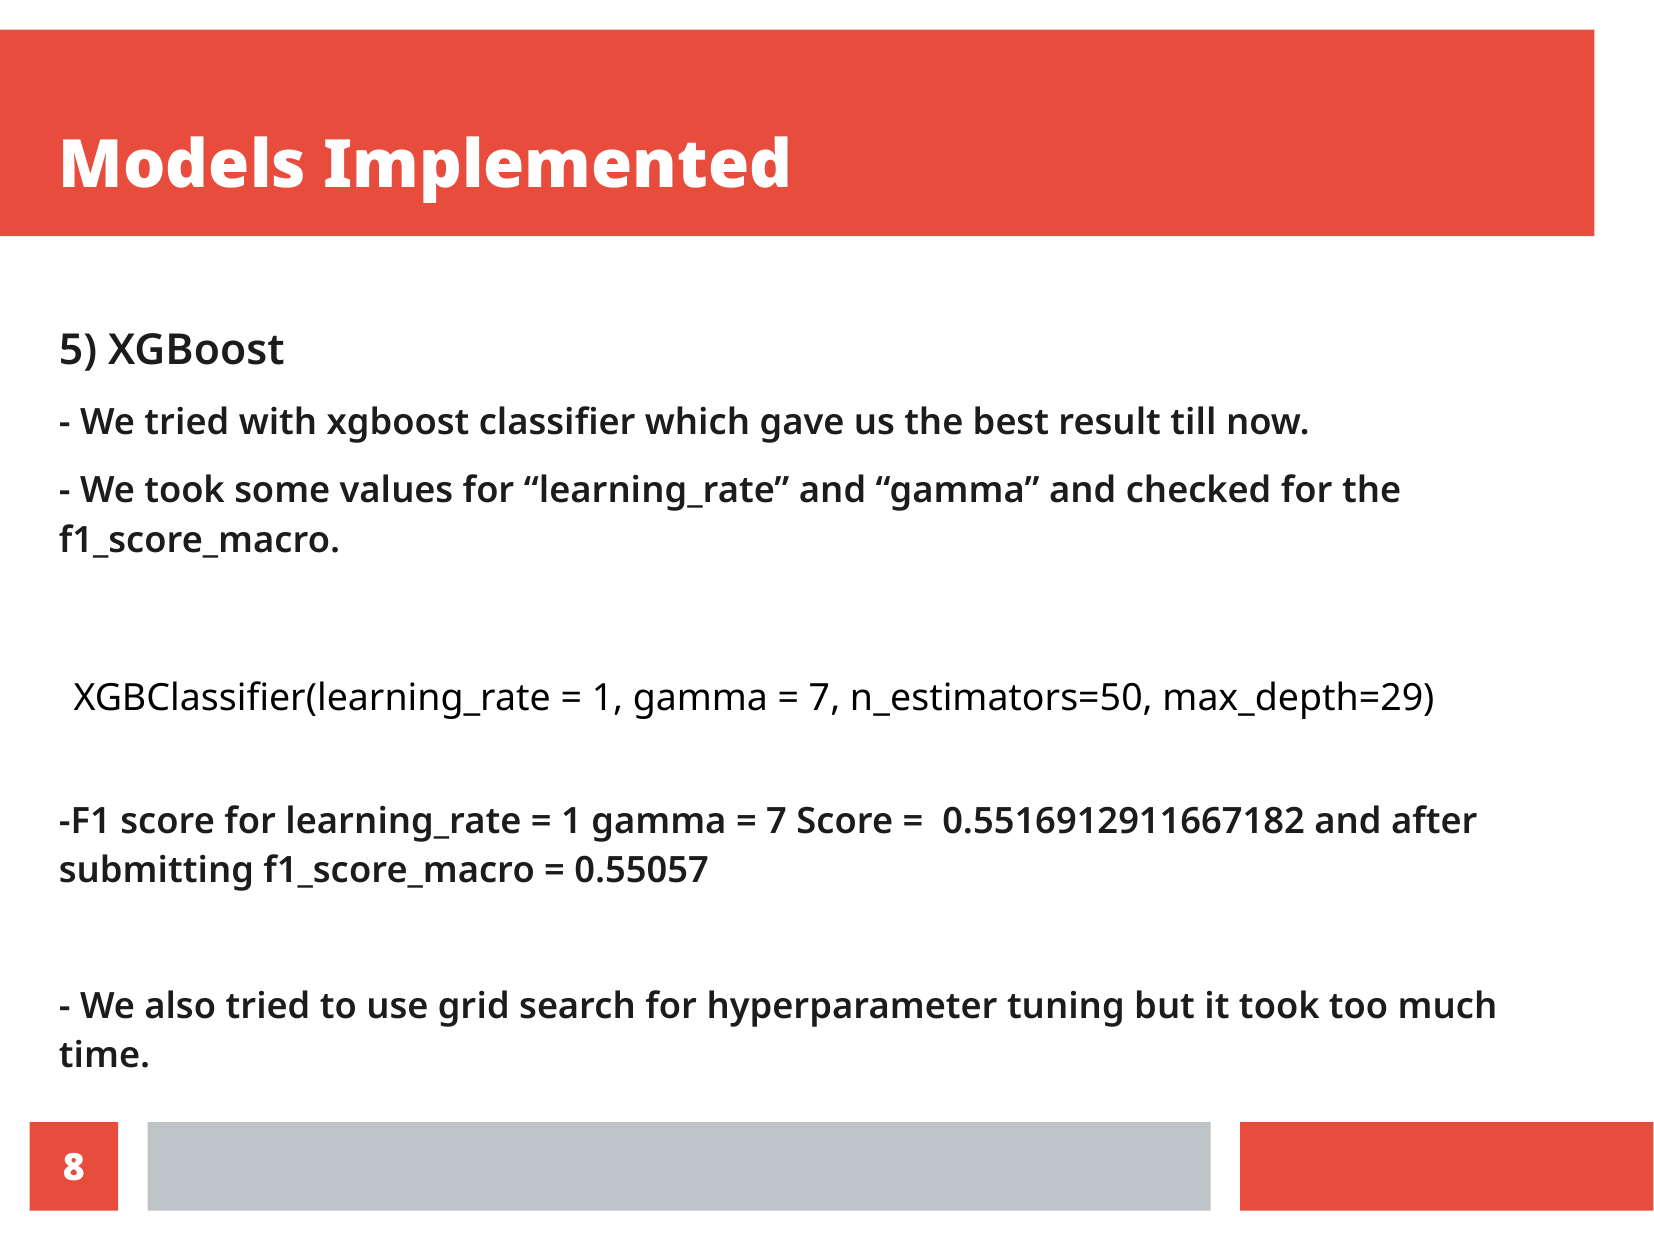

# Models Implemented
5) XGBoost
- We tried with xgboost classifier which gave us the best result till now.
- We took some values for “learning_rate” and “gamma” and checked for the f1_score_macro.
-F1 score for learning_rate = 1 gamma = 7 Score = 0.5516912911667182 and after submitting f1_score_macro = 0.55057
- We also tried to use grid search for hyperparameter tuning but it took too much time.
XGBClassifier(learning_rate = 1, gamma = 7, n_estimators=50, max_depth=29)
8